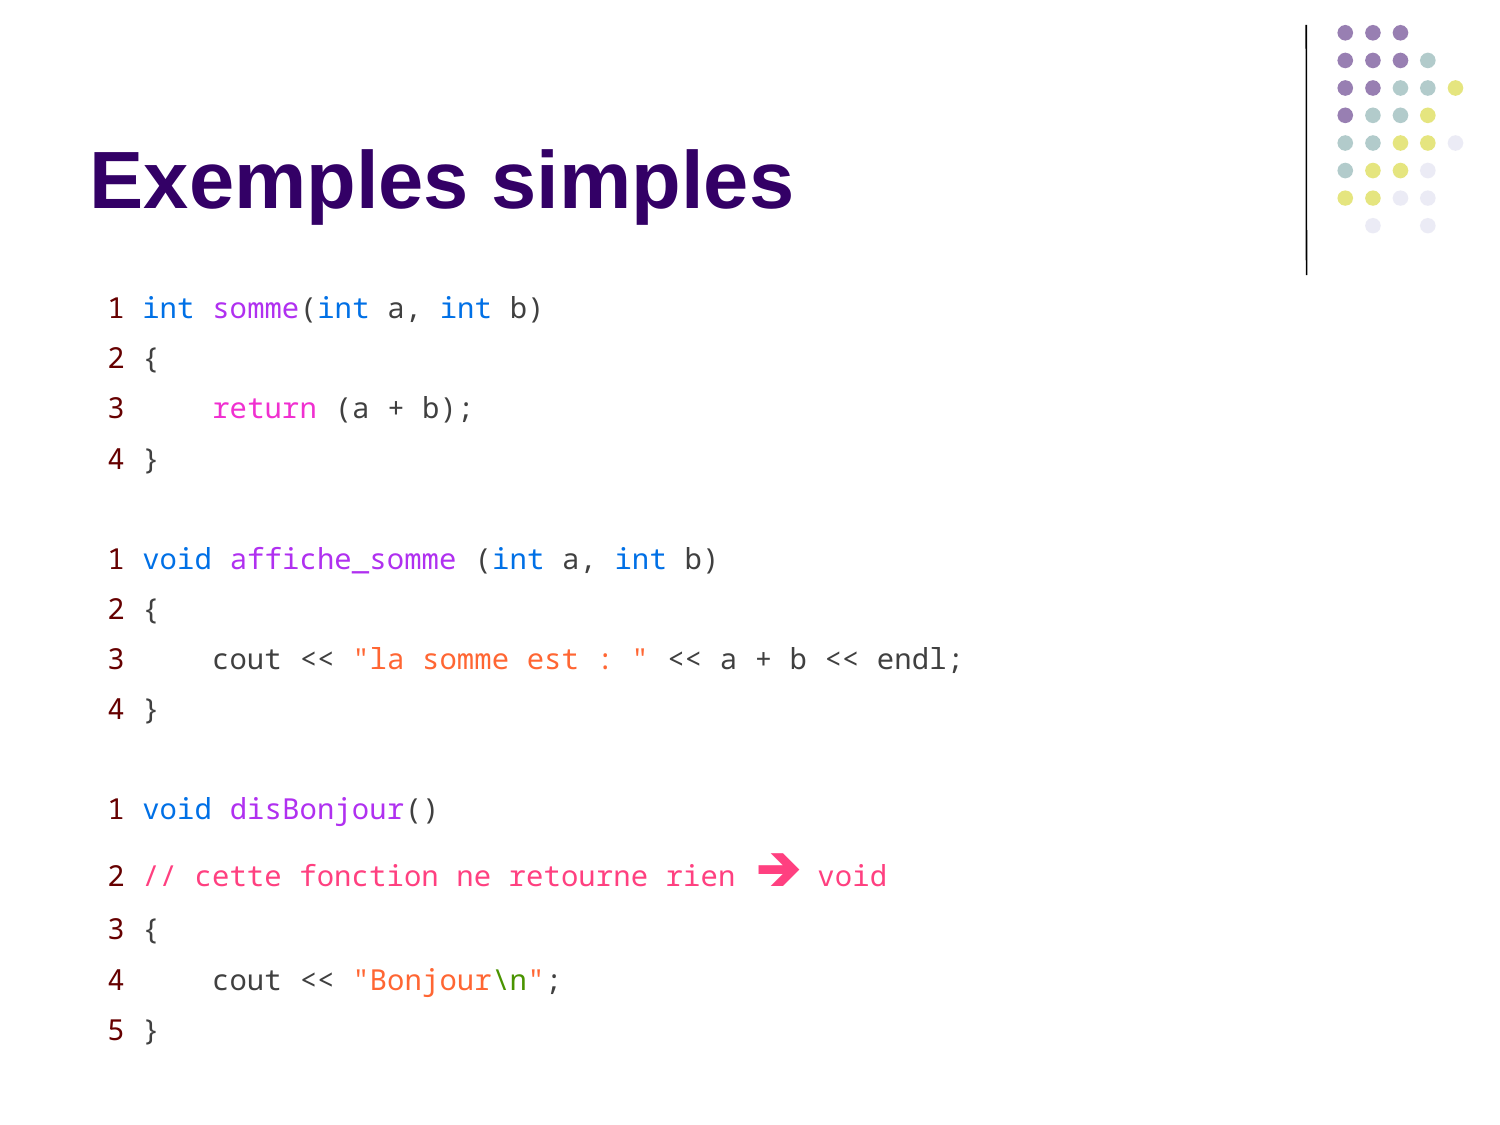

# Exemples simples
 1 int somme(int a, int b)
 2 {
 3 return (a + b);
 4 }
 1 void affiche_somme (int a, int b)
 2 {
 3 cout << "la somme est : " << a + b << endl;
 4 }
 1 void disBonjour()
 2 // cette fonction ne retourne rien  void
 3 {
 4 cout << "Bonjour\n";
 5 }